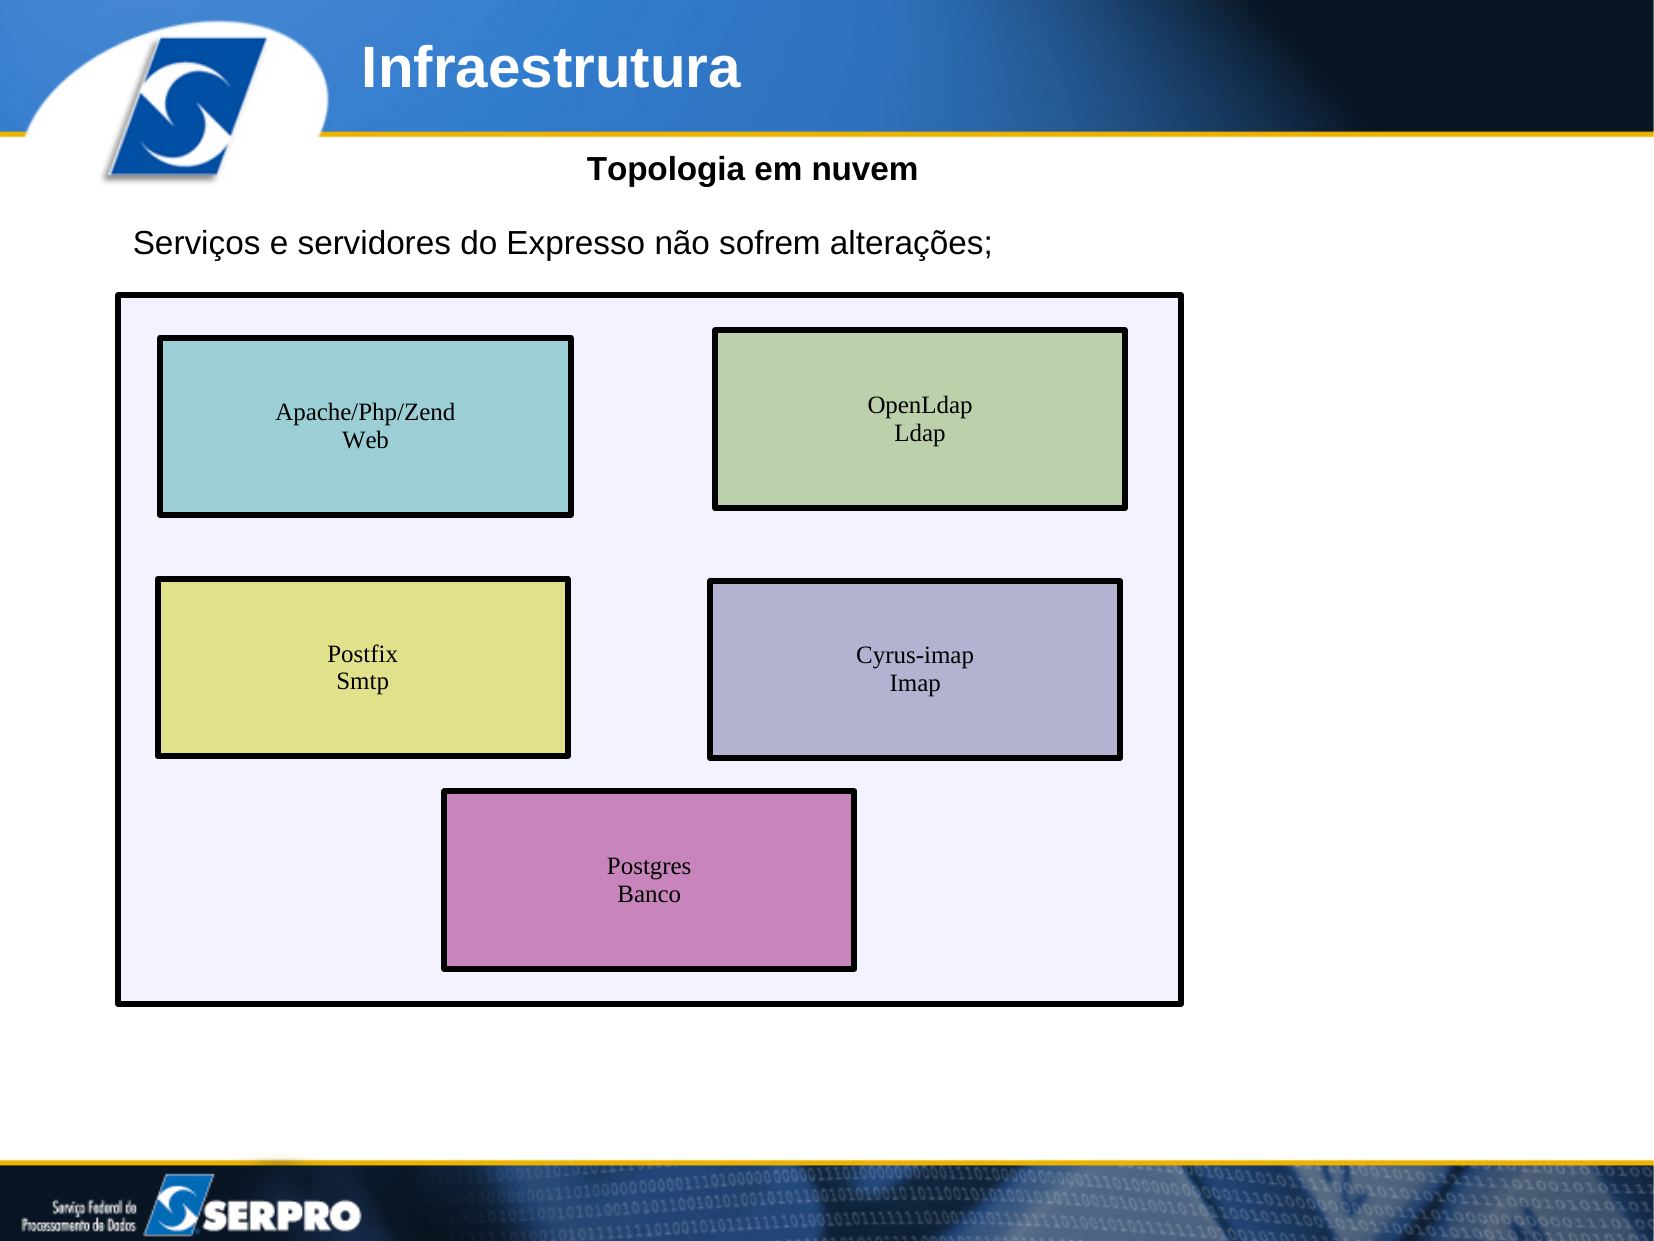

# Infraestrutura
Topologia em nuvem
Serviços e servidores do Expresso não sofrem alterações;
OpenLdap
Ldap
Apache/Php/Zend
Web
Postfix
Smtp
Cyrus-imap
Imap
Postgres
Banco